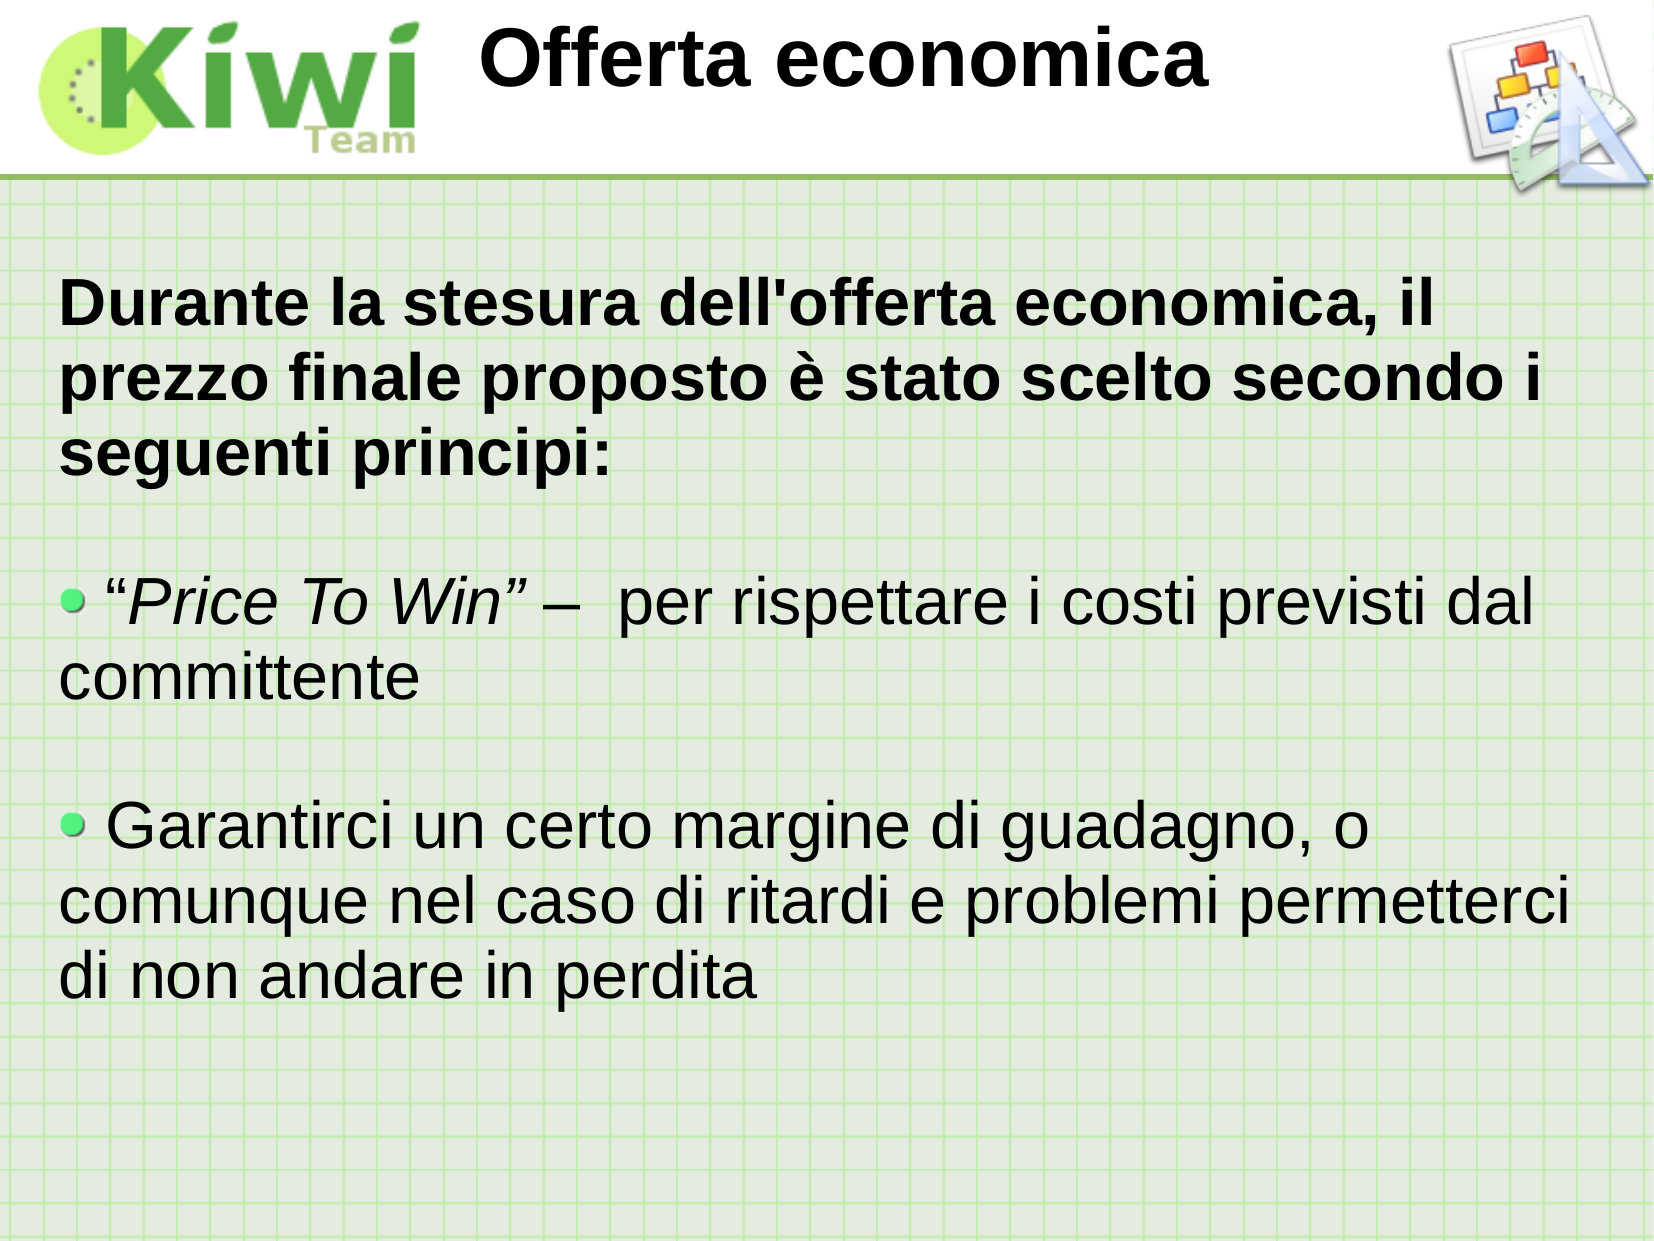

# Offerta economica
Durante la stesura dell'offerta economica, il prezzo finale proposto è stato scelto secondo i seguenti principi:
 “Price To Win” – per rispettare i costi previsti dal committente
 Garantirci un certo margine di guadagno, o comunque nel caso di ritardi e problemi permetterci di non andare in perdita